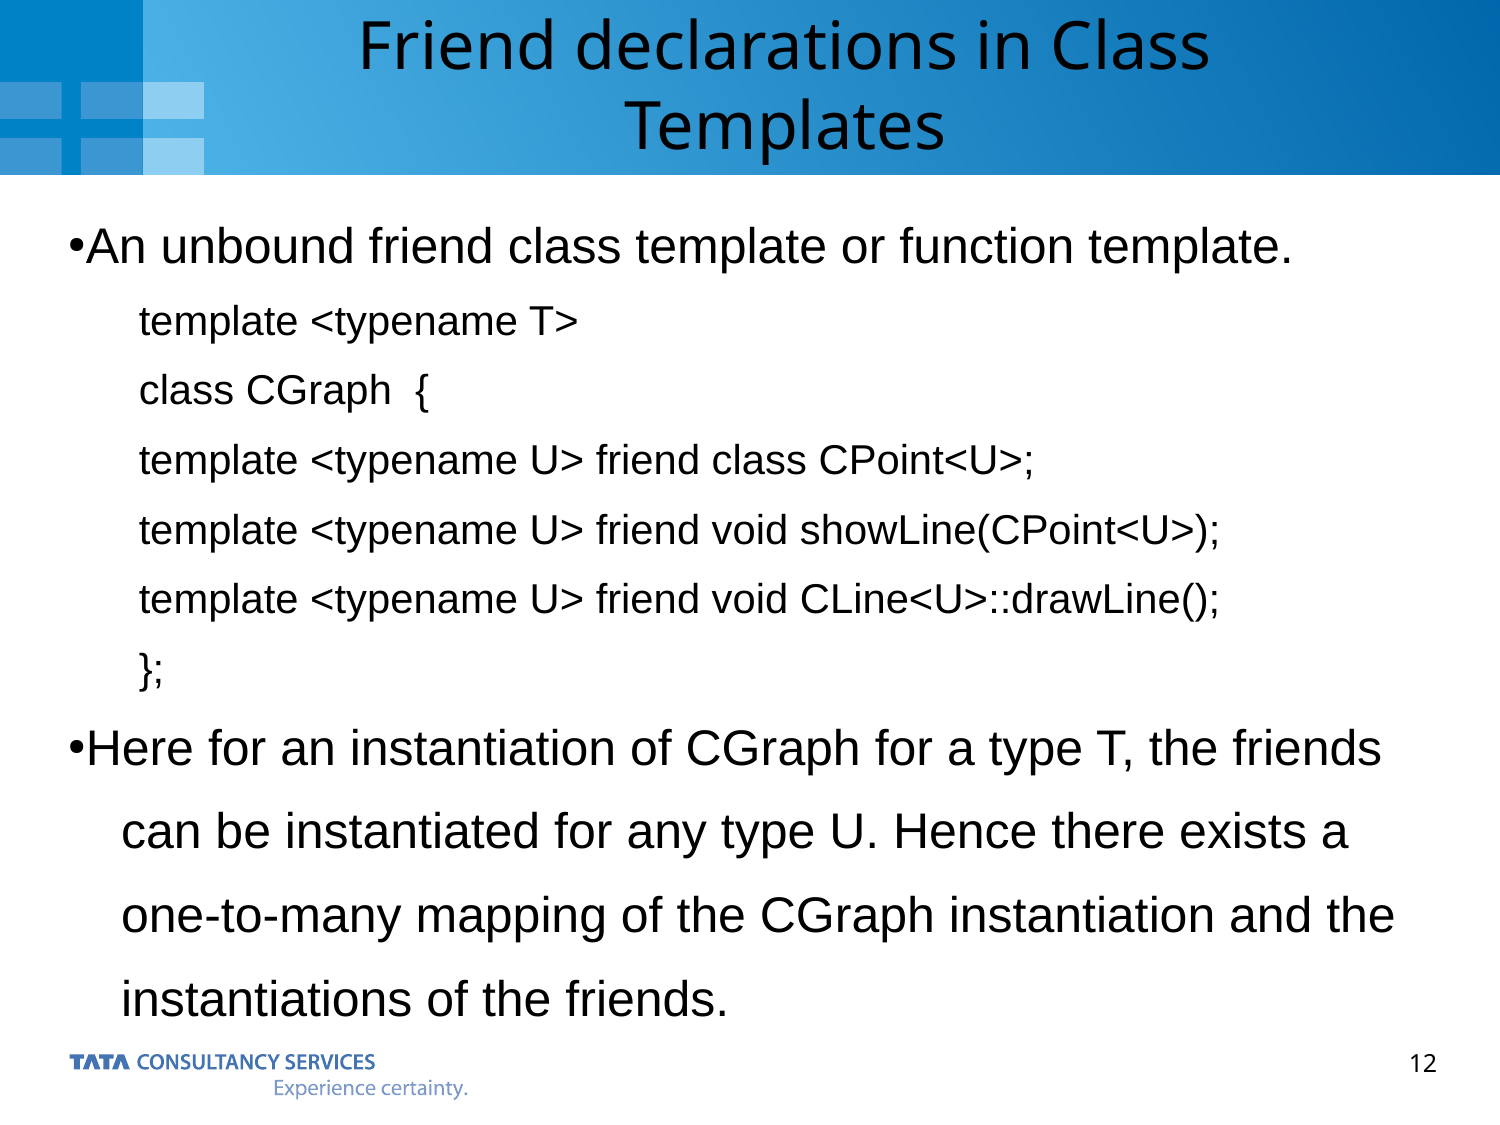

Friend declarations in Class Templates
An unbound friend class template or function template.
template <typename T>
class CGraph {
template <typename U> friend class CPoint<U>;
template <typename U> friend void showLine(CPoint<U>);
template <typename U> friend void CLine<U>::drawLine();
};
Here for an instantiation of CGraph for a type T, the friends can be instantiated for any type U. Hence there exists a one-to-many mapping of the CGraph instantiation and the instantiations of the friends.